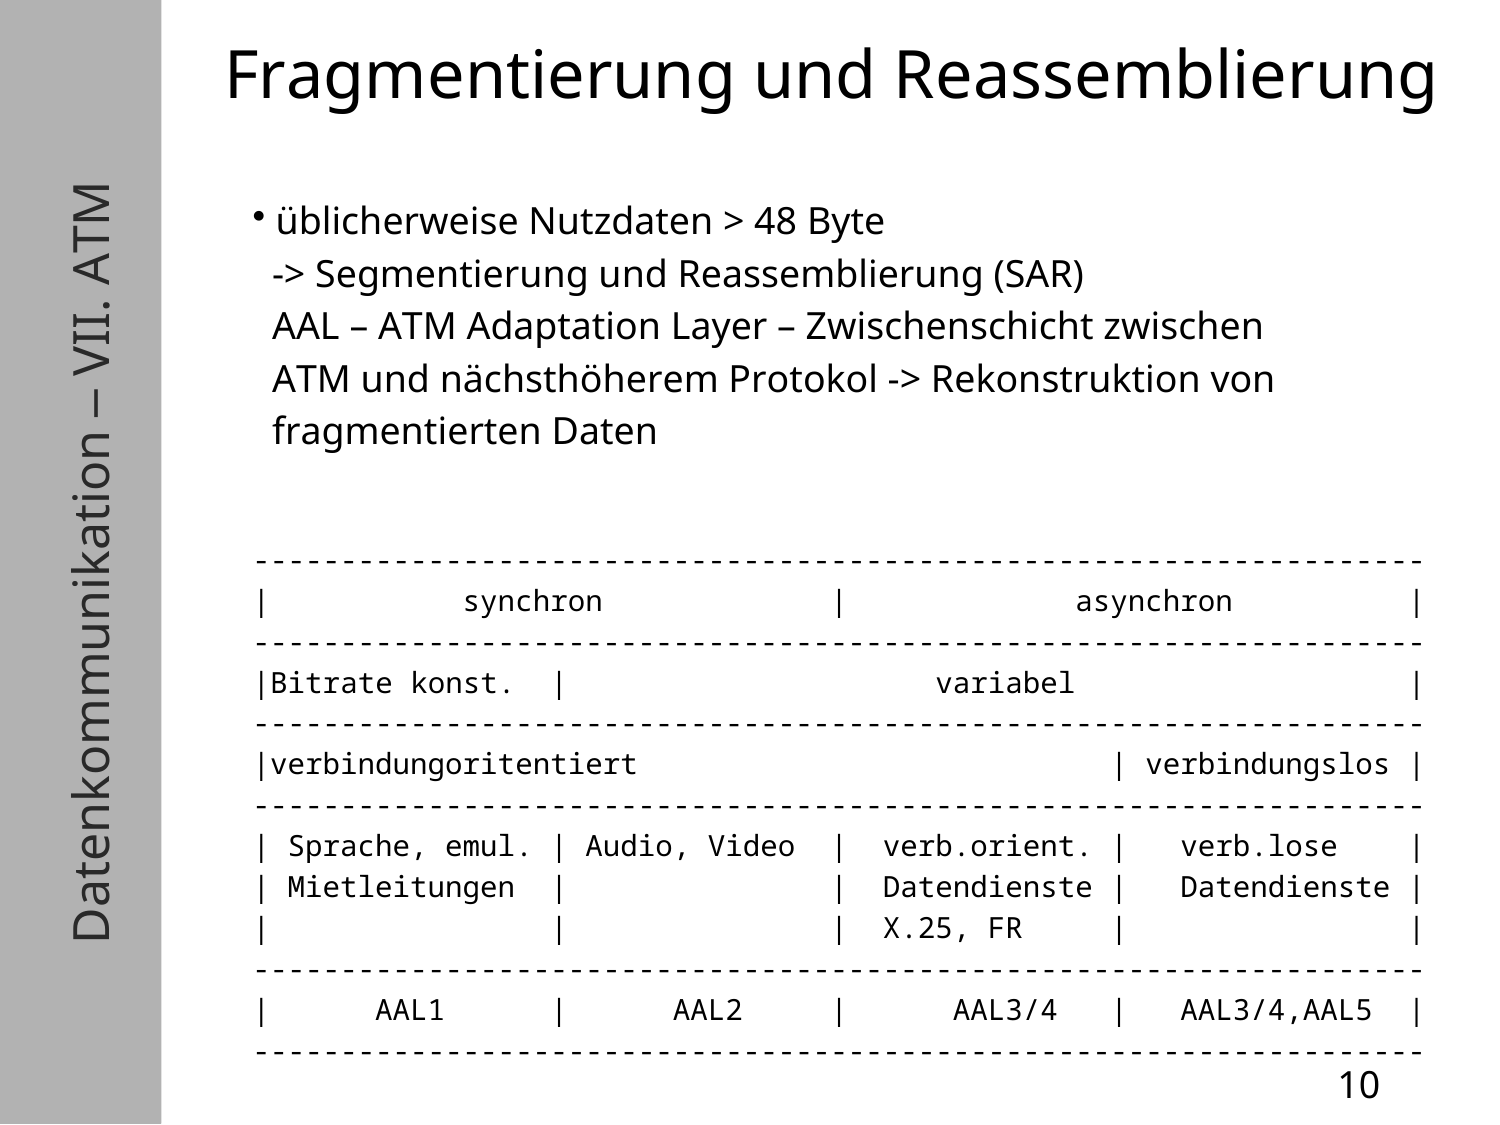

Fragmentierung und Reassemblierung
 üblicherweise Nutzdaten > 48 Byte
 -> Segmentierung und Reassemblierung (SAR)
 AAL – ATM Adaptation Layer – Zwischenschicht zwischen
 ATM und nächsthöherem Protokol -> Rekonstruktion von
 fragmentierten Daten
-------------------------------------------------------------------
| synchron | asynchron |
-------------------------------------------------------------------
|Bitrate konst. | variabel |
-------------------------------------------------------------------
|verbindungoritentiert | verbindungslos |
-------------------------------------------------------------------
| Sprache, emul. | Audio, Video | verb.orient. | verb.lose |
| Mietleitungen | | Datendienste | Datendienste |
| | | X.25, FR | |
-------------------------------------------------------------------
| AAL1 | AAL2 | AAL3/4 | AAL3/4,AAL5 |
-------------------------------------------------------------------
Datenkommunikation – VII. ATM